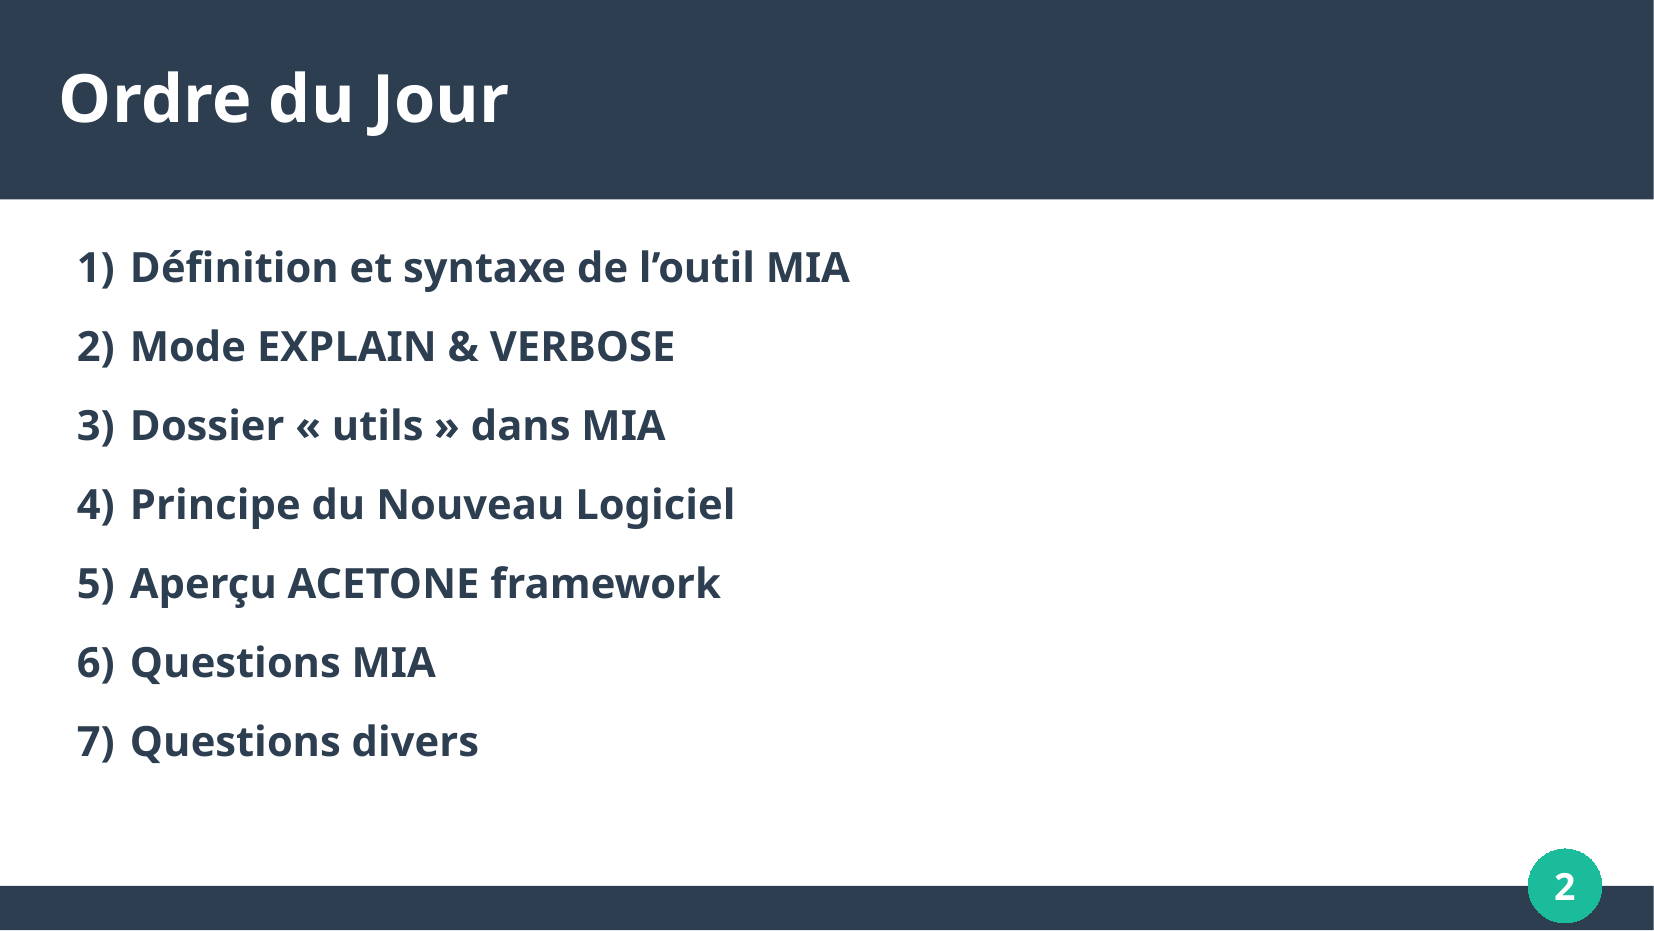

# Ordre du Jour
Définition et syntaxe de l’outil MIA
Mode EXPLAIN & VERBOSE
Dossier « utils » dans MIA
Principe du Nouveau Logiciel
Aperçu ACETONE framework
Questions MIA
Questions divers
2